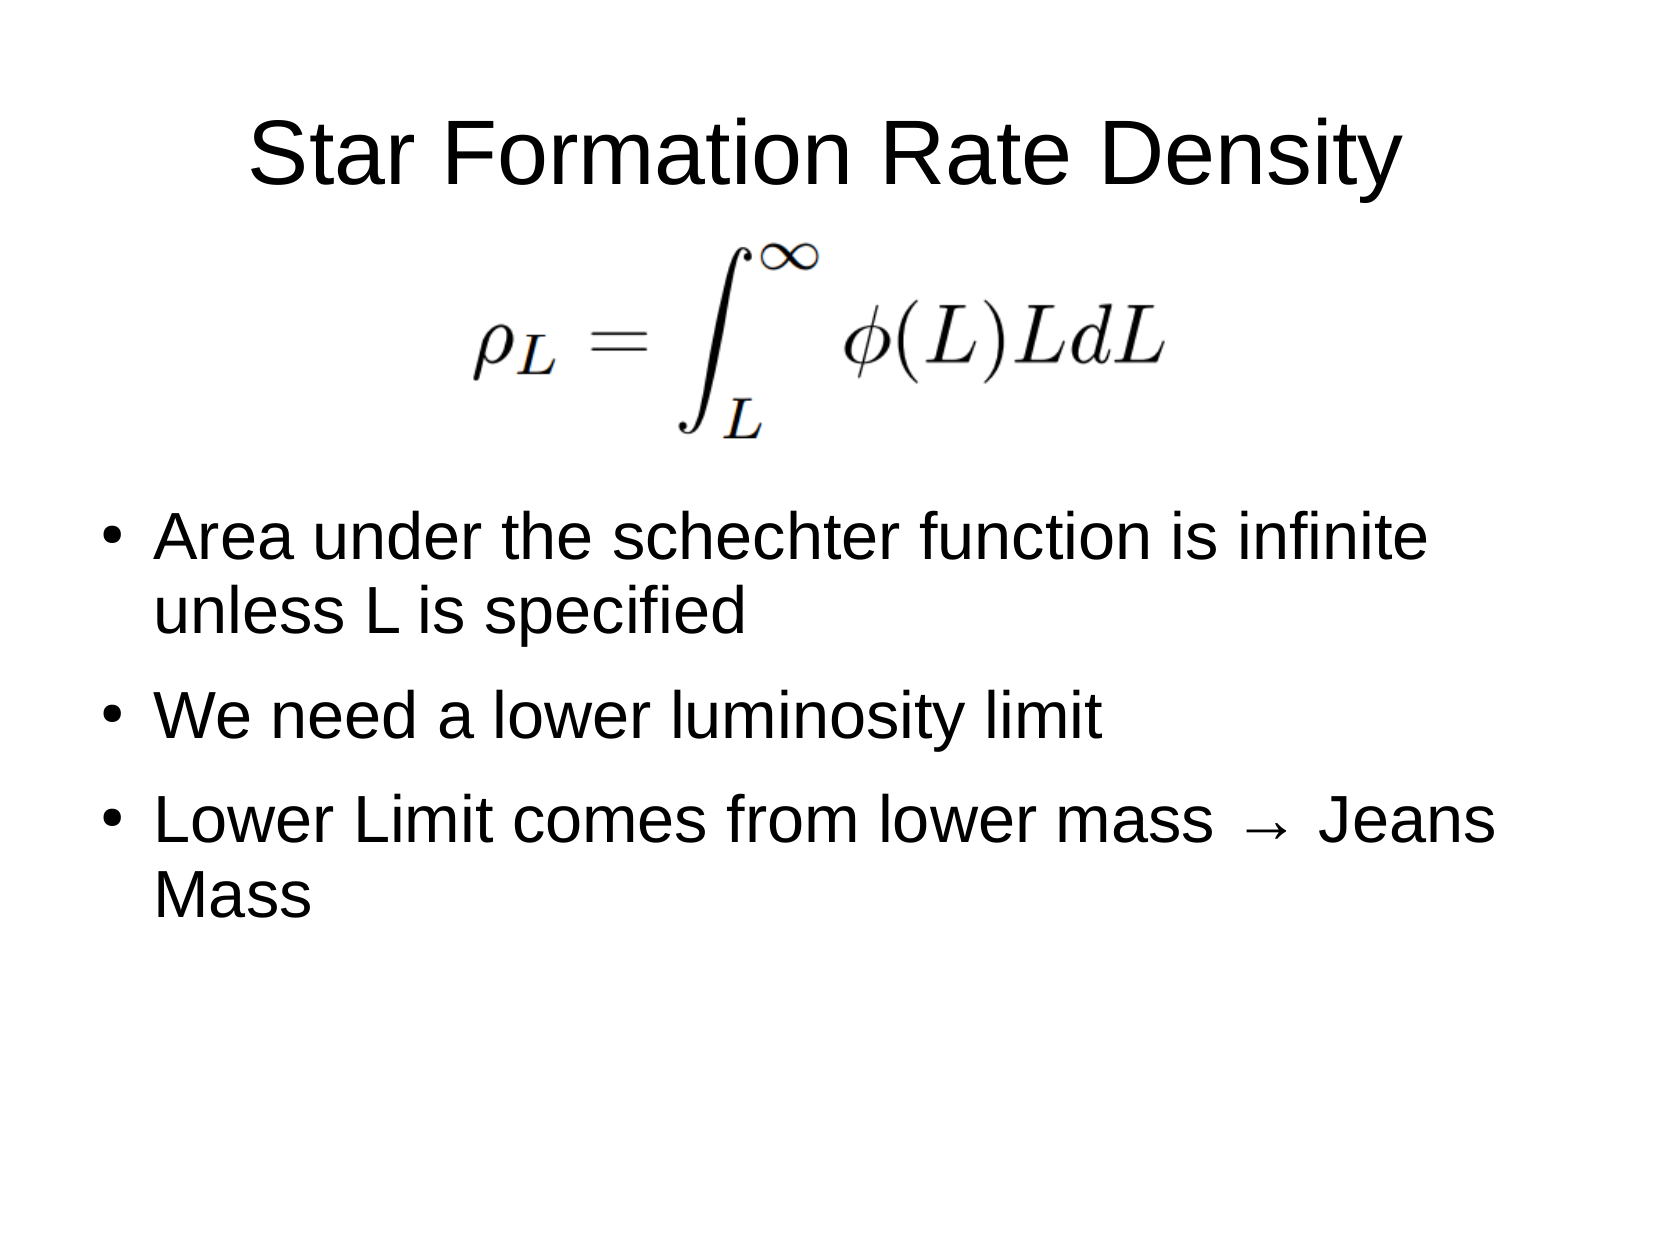

# Star Formation Rate Density
Area under the schechter function is infinite unless L is specified
We need a lower luminosity limit
Lower Limit comes from lower mass → Jeans Mass